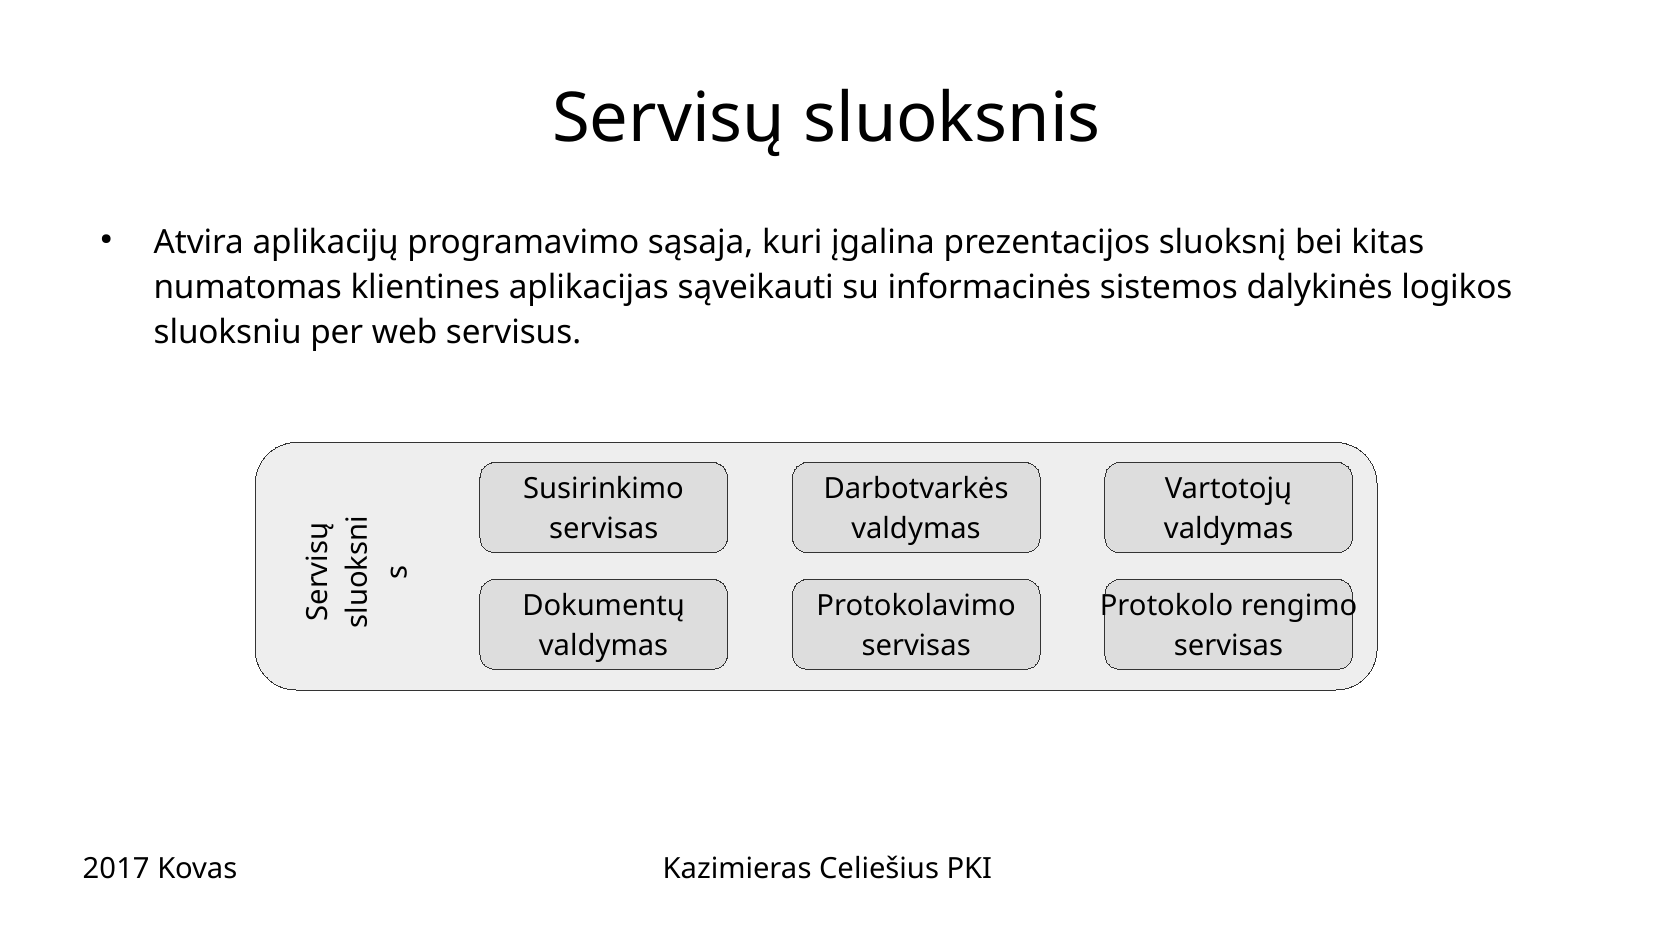

# Servisų sluoksnis
Atvira aplikacijų programavimo sąsaja, kuri įgalina prezentacijos sluoksnį bei kitas numatomas klientines aplikacijas sąveikauti su informacinės sistemos dalykinės logikos sluoksniu per web servisus.
Susirinkimo
servisas
Darbotvarkės
valdymas
Vartotojų
valdymas
Servisų
sluoksnis
Dokumentų
valdymas
Protokolavimo
servisas
Protokolo rengimo
servisas
2017 Kovas
Kazimieras Celiešius PKI